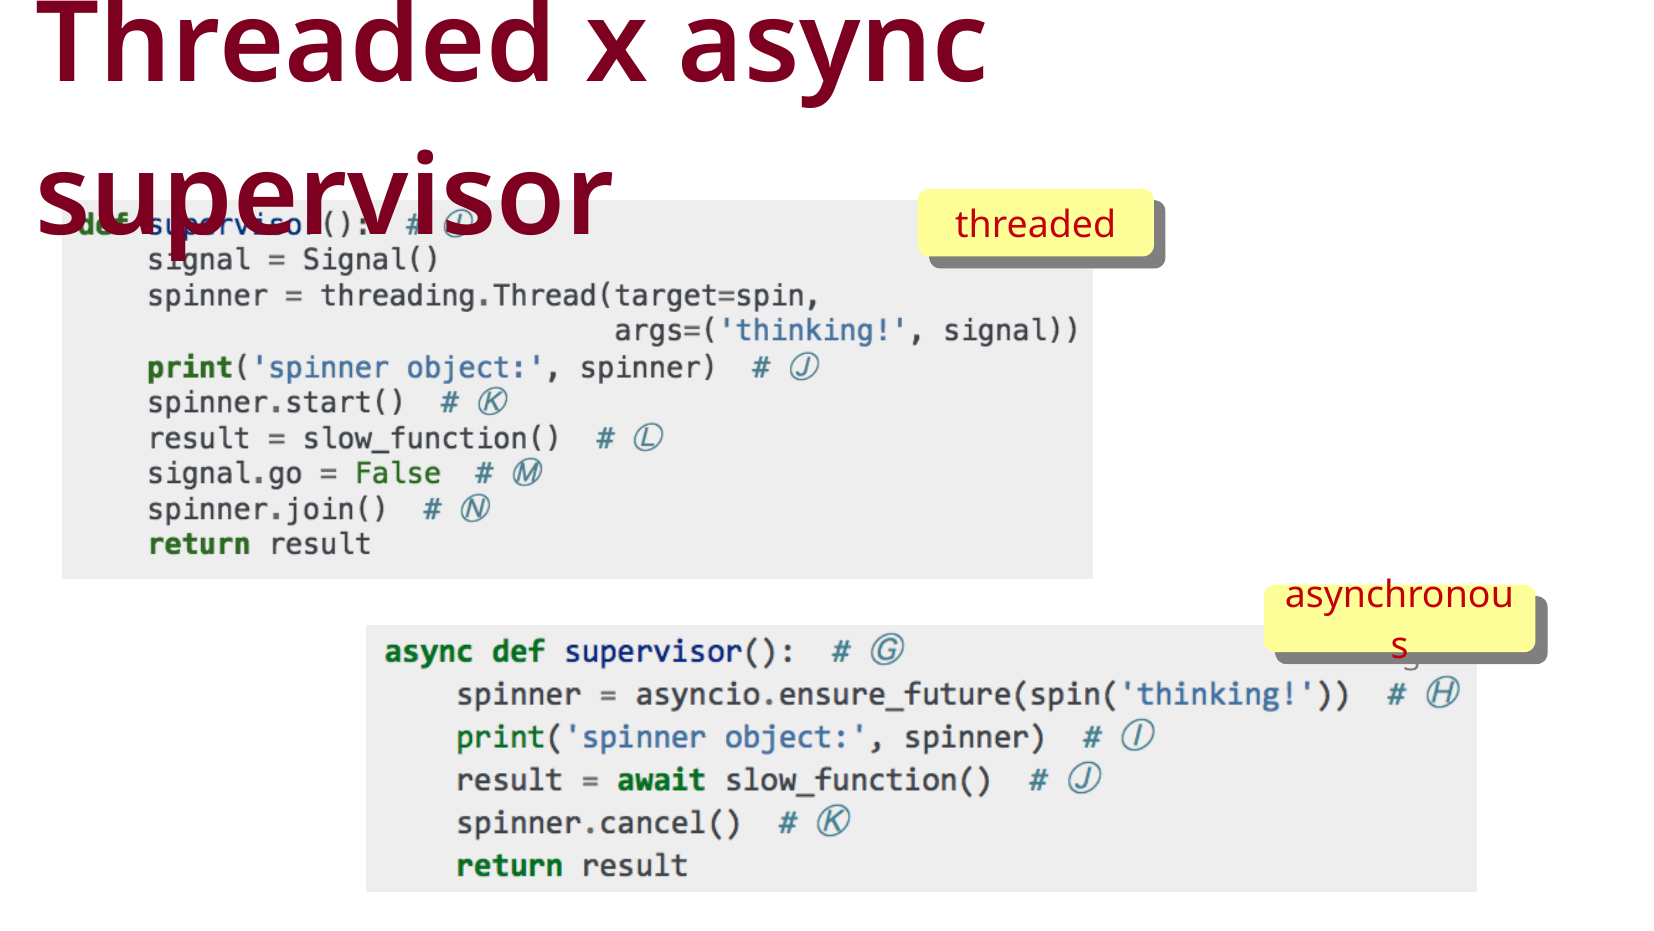

# Threaded x async supervisor
threaded
asynchronous